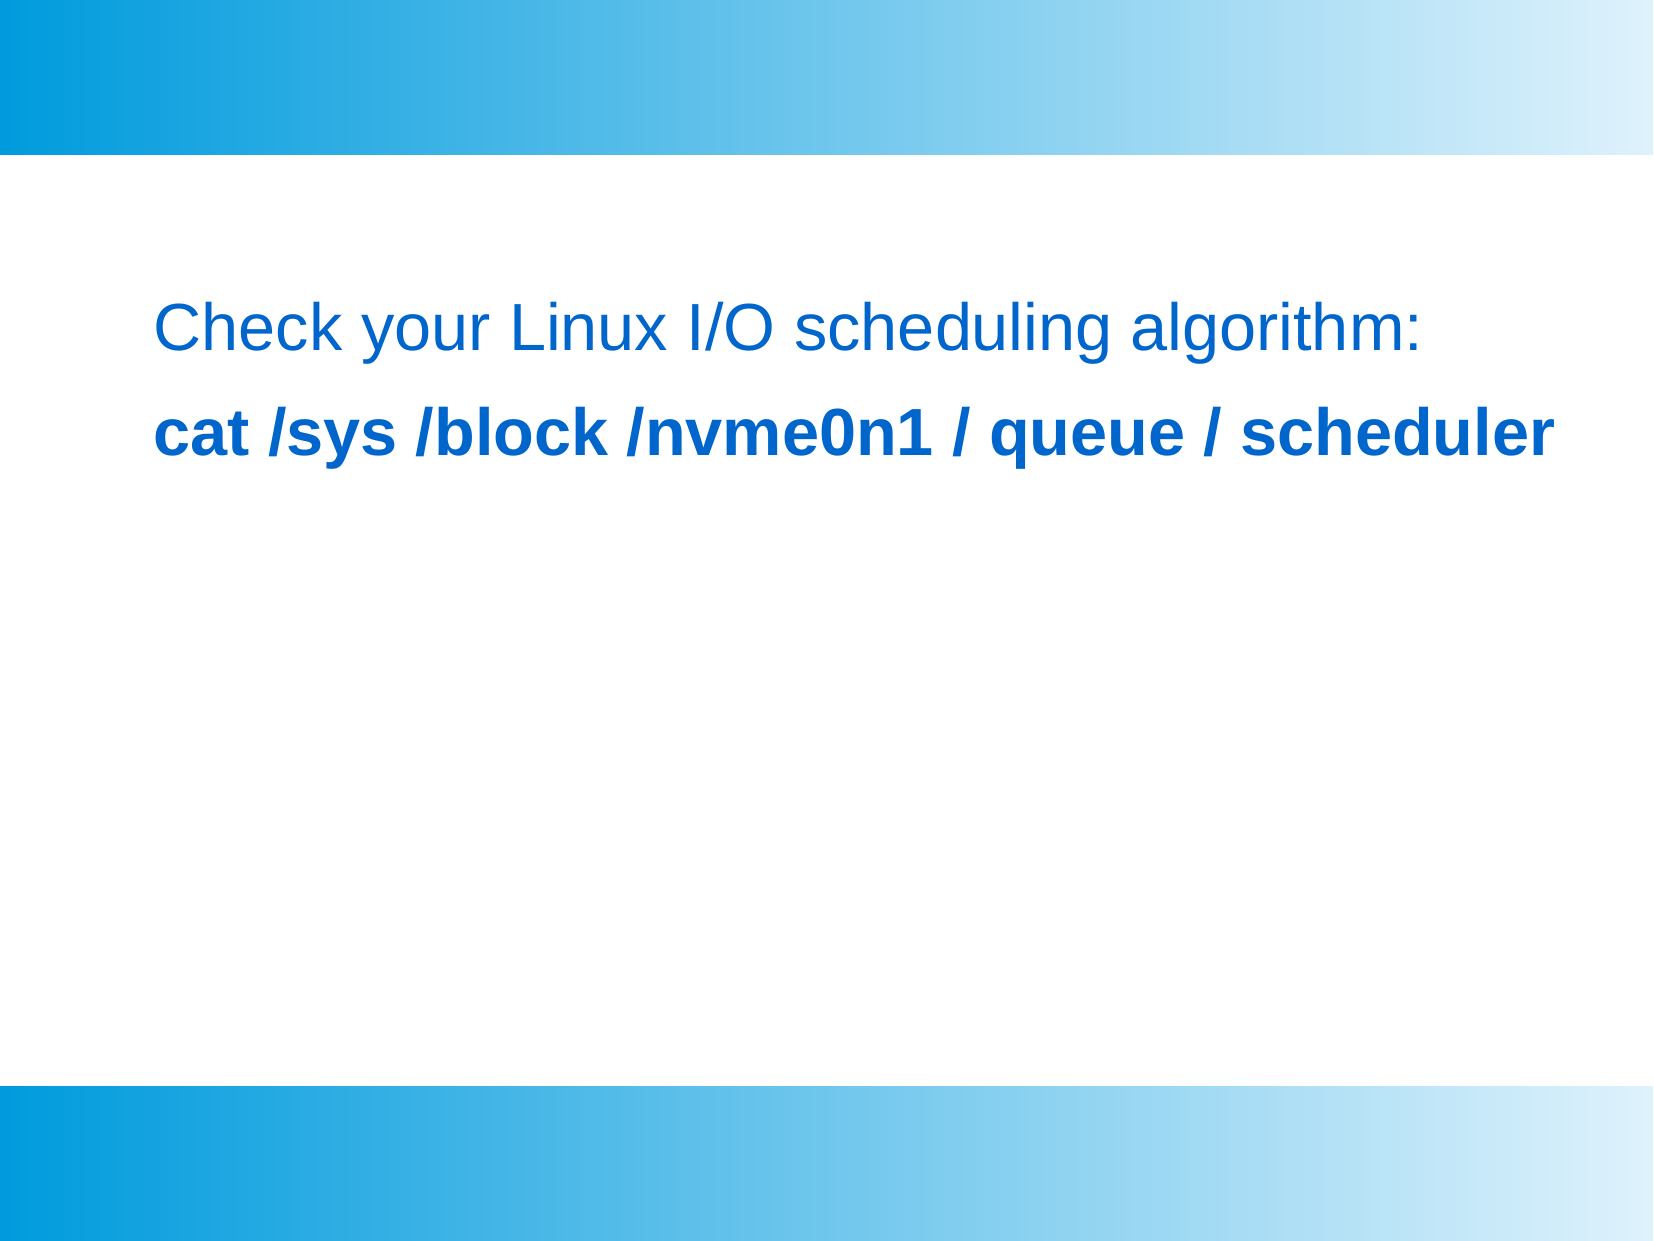

# Check your Linux I/O scheduling algorithm:
cat /sys /block /nvme0n1 / queue / scheduler